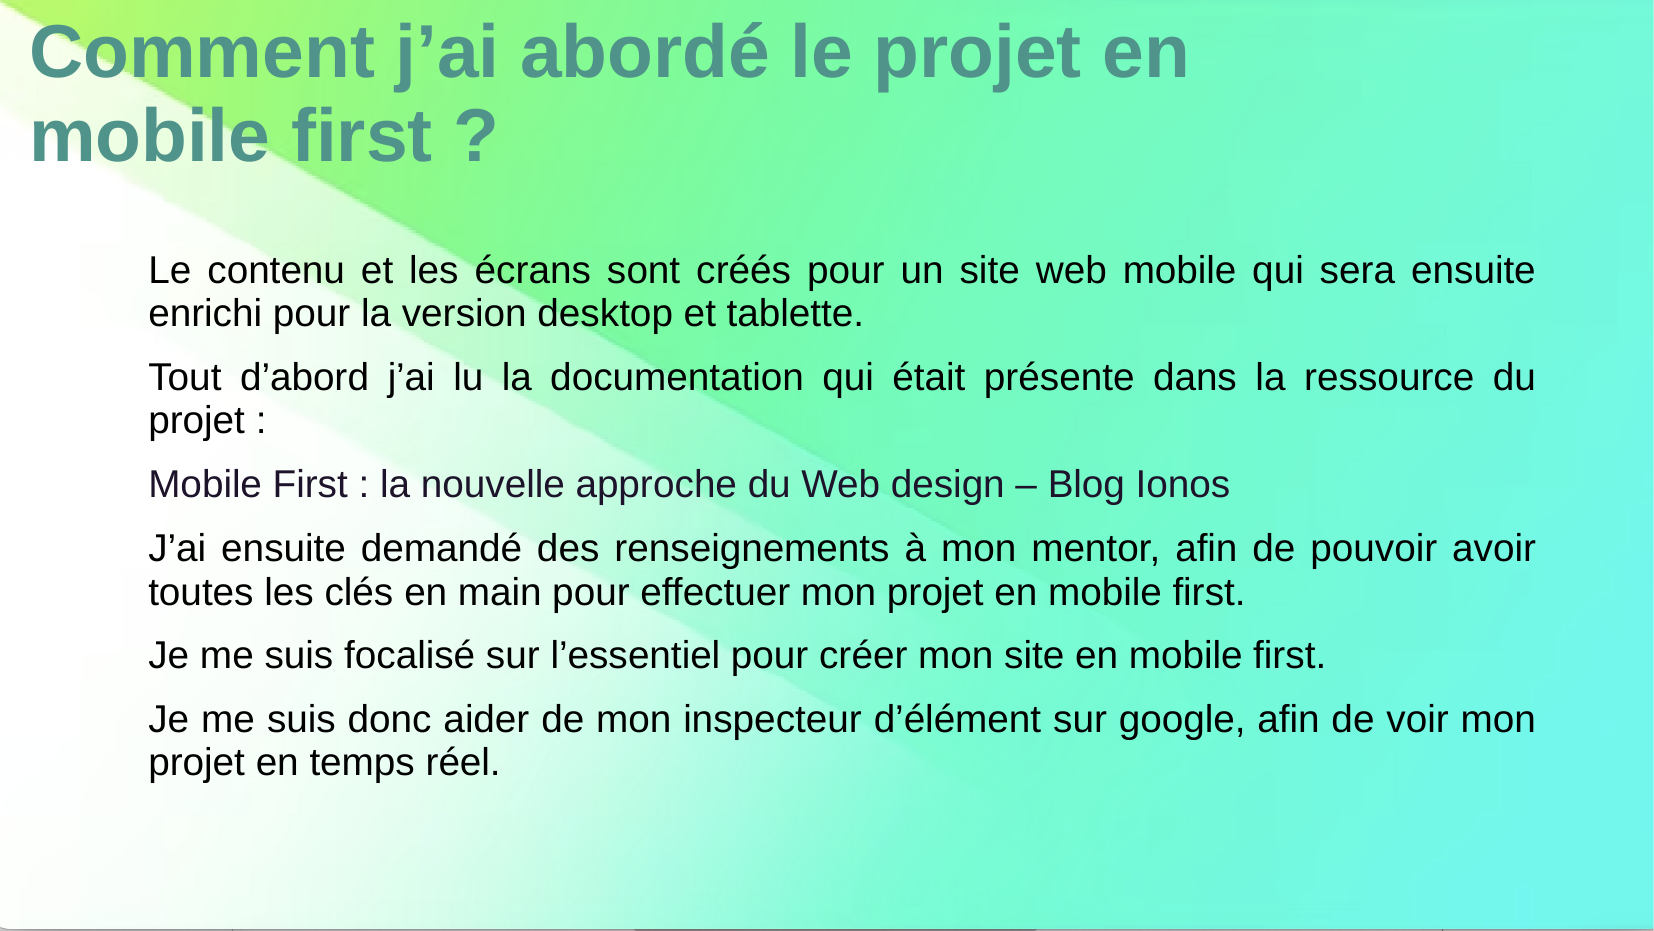

# Comment j’ai abordé le projet en mobile first ?
Le contenu et les écrans sont créés pour un site web mobile qui sera ensuite enrichi pour la version desktop et tablette.
Tout d’abord j’ai lu la documentation qui était présente dans la ressource du projet :
Mobile First : la nouvelle approche du Web design – Blog Ionos
J’ai ensuite demandé des renseignements à mon mentor, afin de pouvoir avoir toutes les clés en main pour effectuer mon projet en mobile first.
Je me suis focalisé sur l’essentiel pour créer mon site en mobile first.
Je me suis donc aider de mon inspecteur d’élément sur google, afin de voir mon projet en temps réel.
15